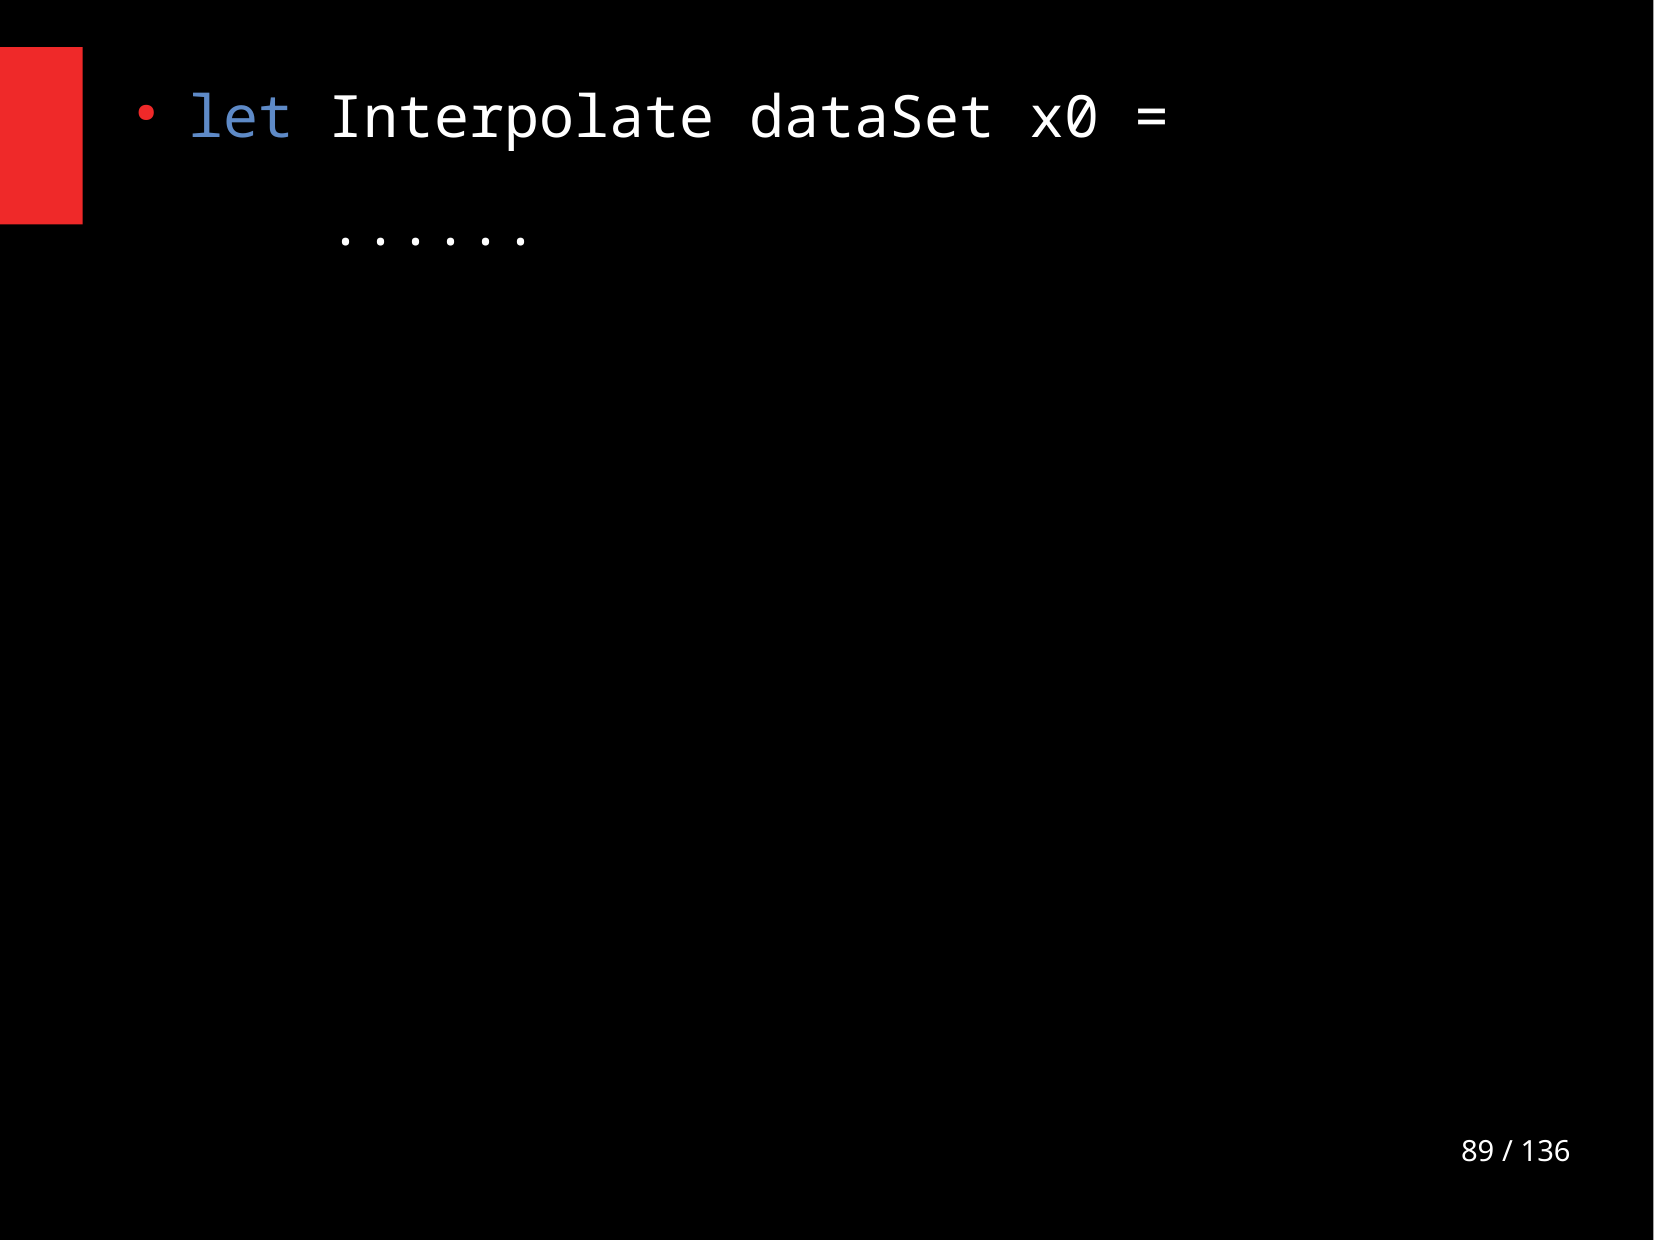

# let Interpolate dataSet x0 =
 ......
89